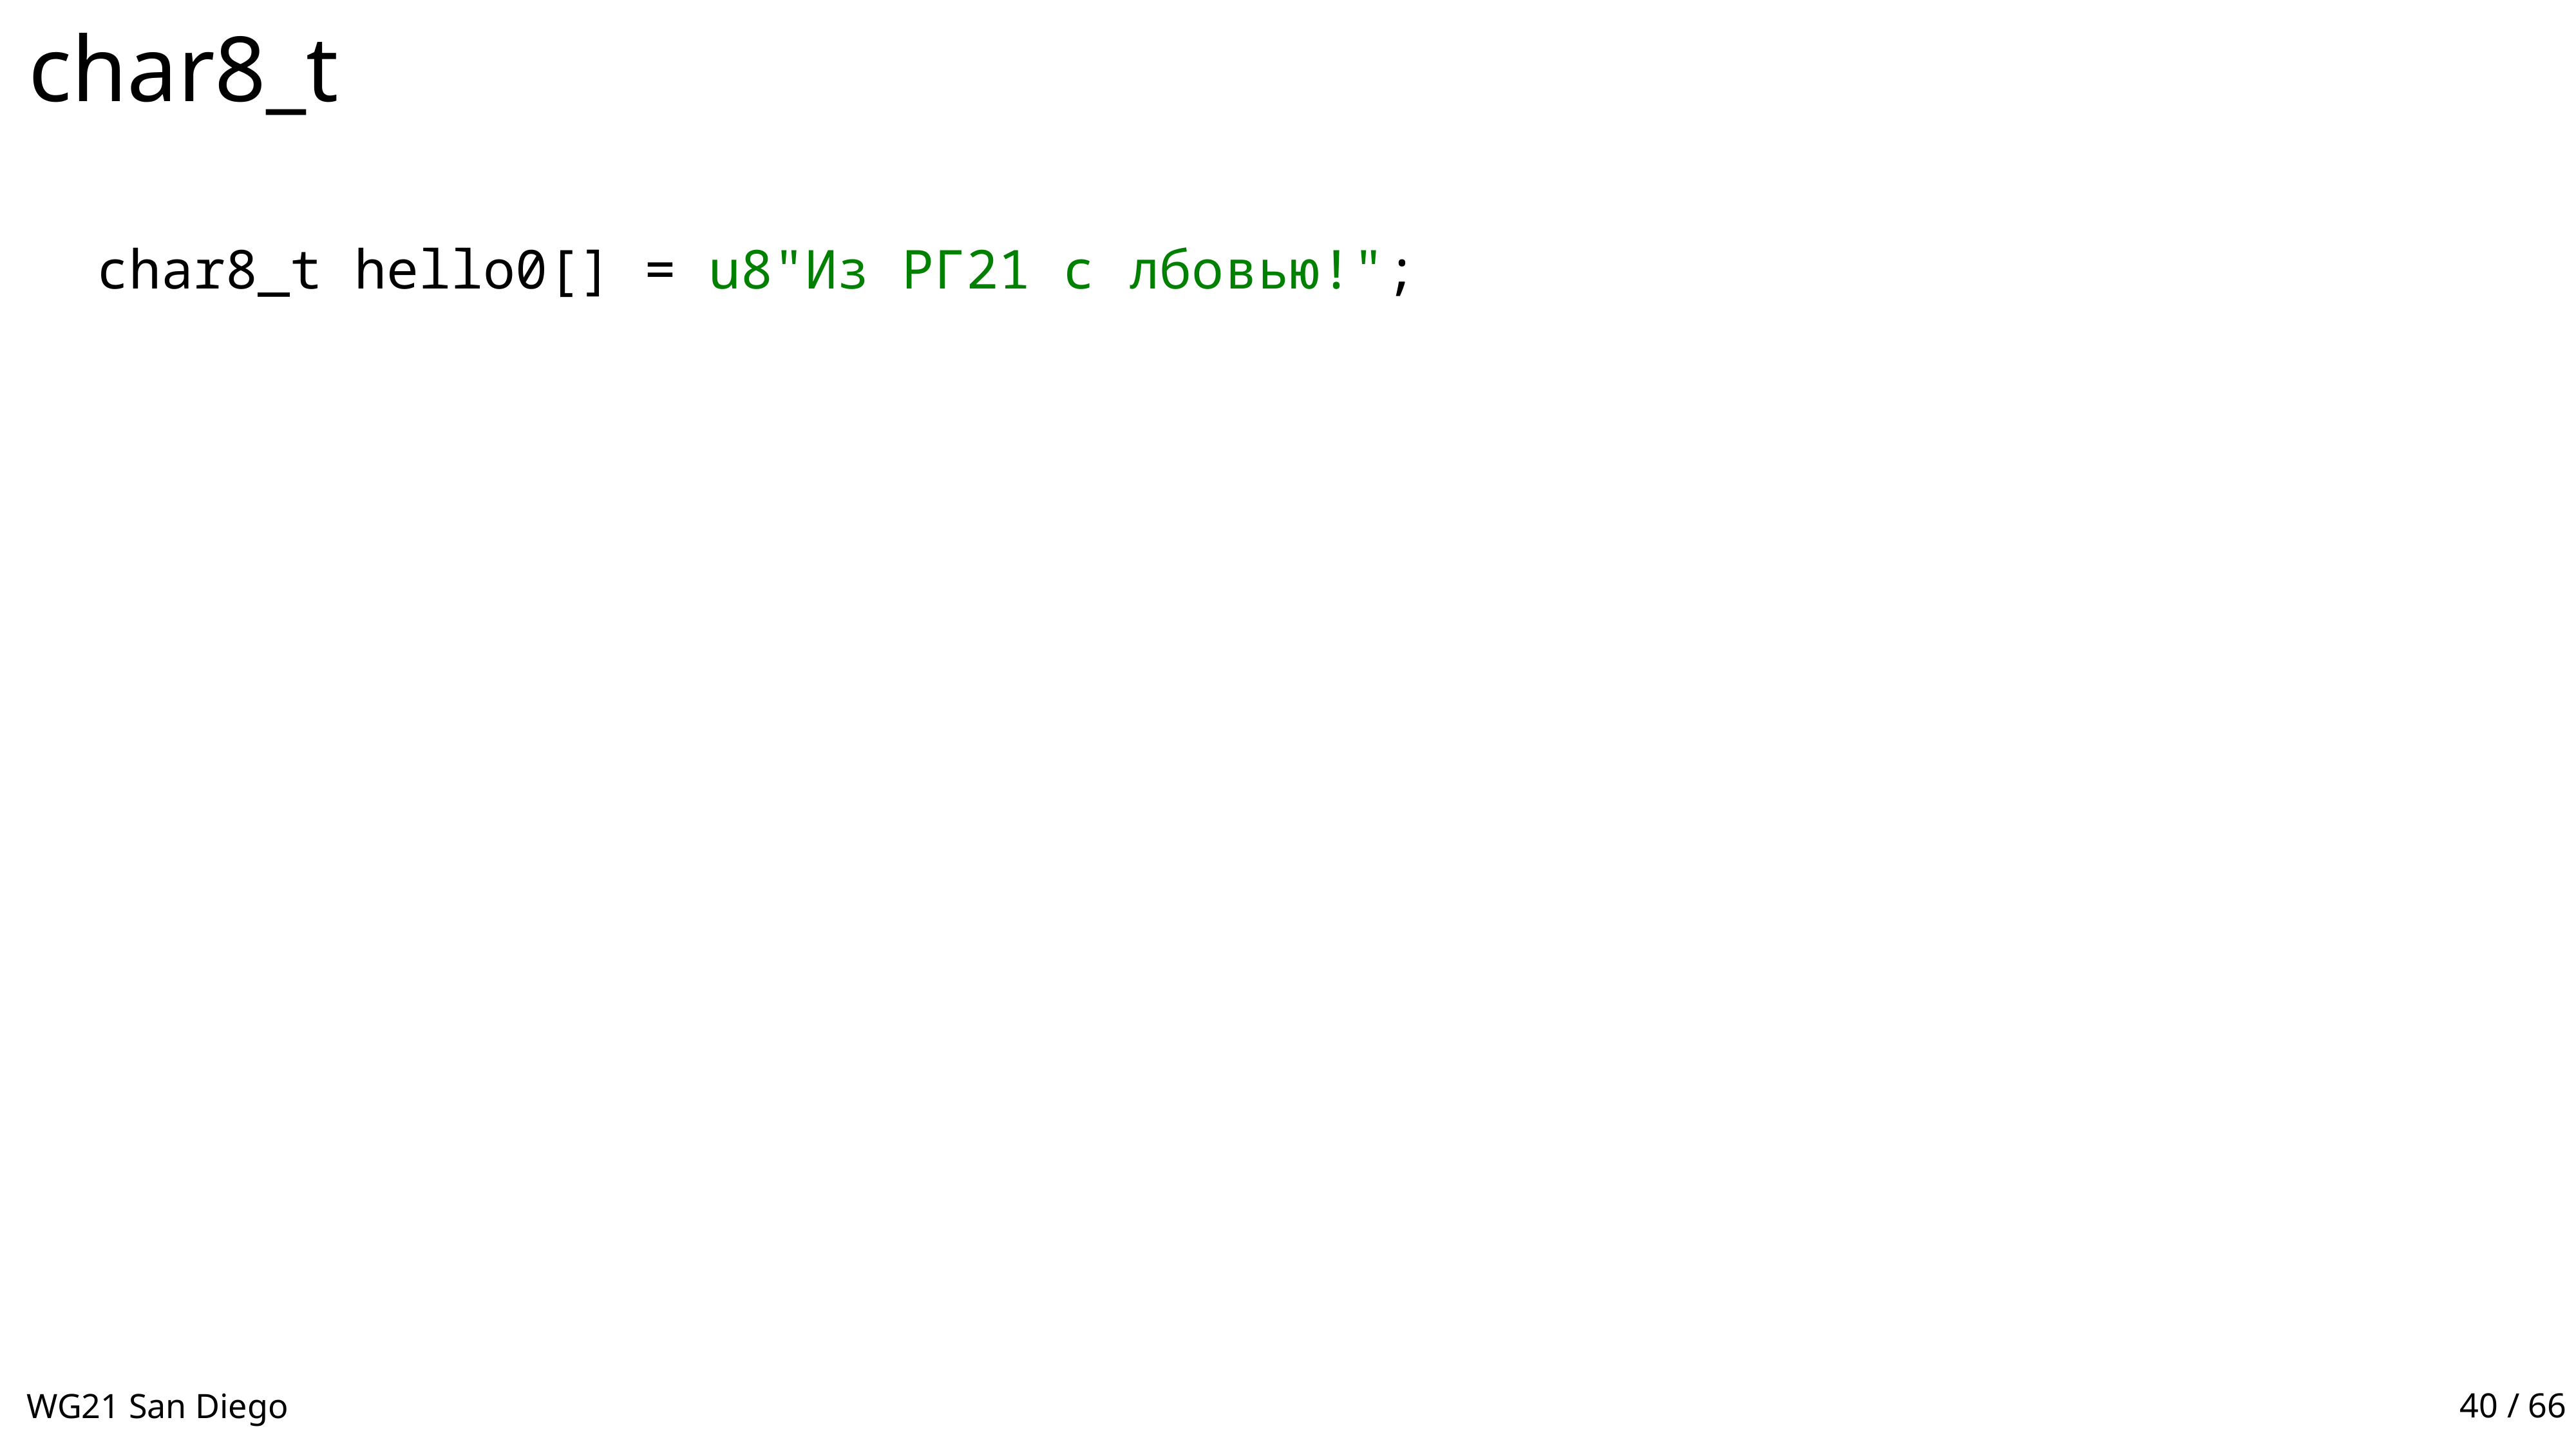

# char8_t
char8_t hello0[] = u8"Из РГ21 с лбовью!";
WG21 San Diego